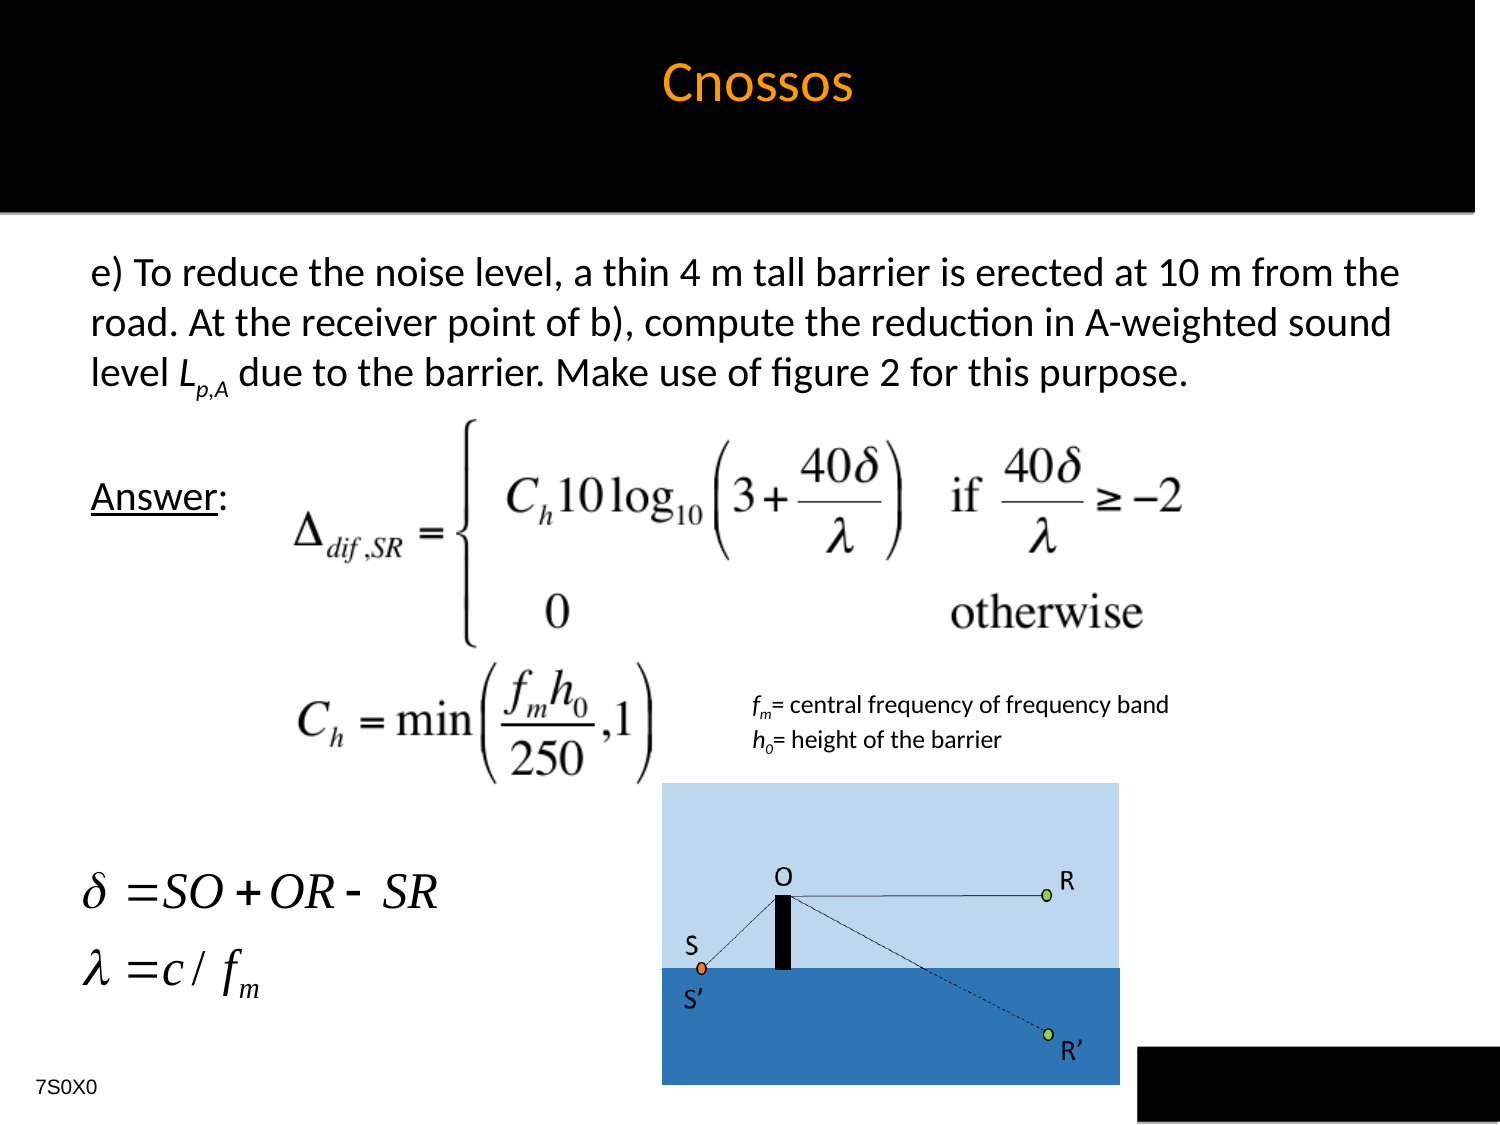

# Cnossos
e) To reduce the noise level, a thin 4 m tall barrier is erected at 10 m from the road. At the receiver point of b), compute the reduction in A-weighted sound level Lp,A due to the barrier. Make use of figure 2 for this purpose.
Answer:
fm= central frequency of frequency band
h0= height of the barrier
7S0X0
2017/02/09
PAGE